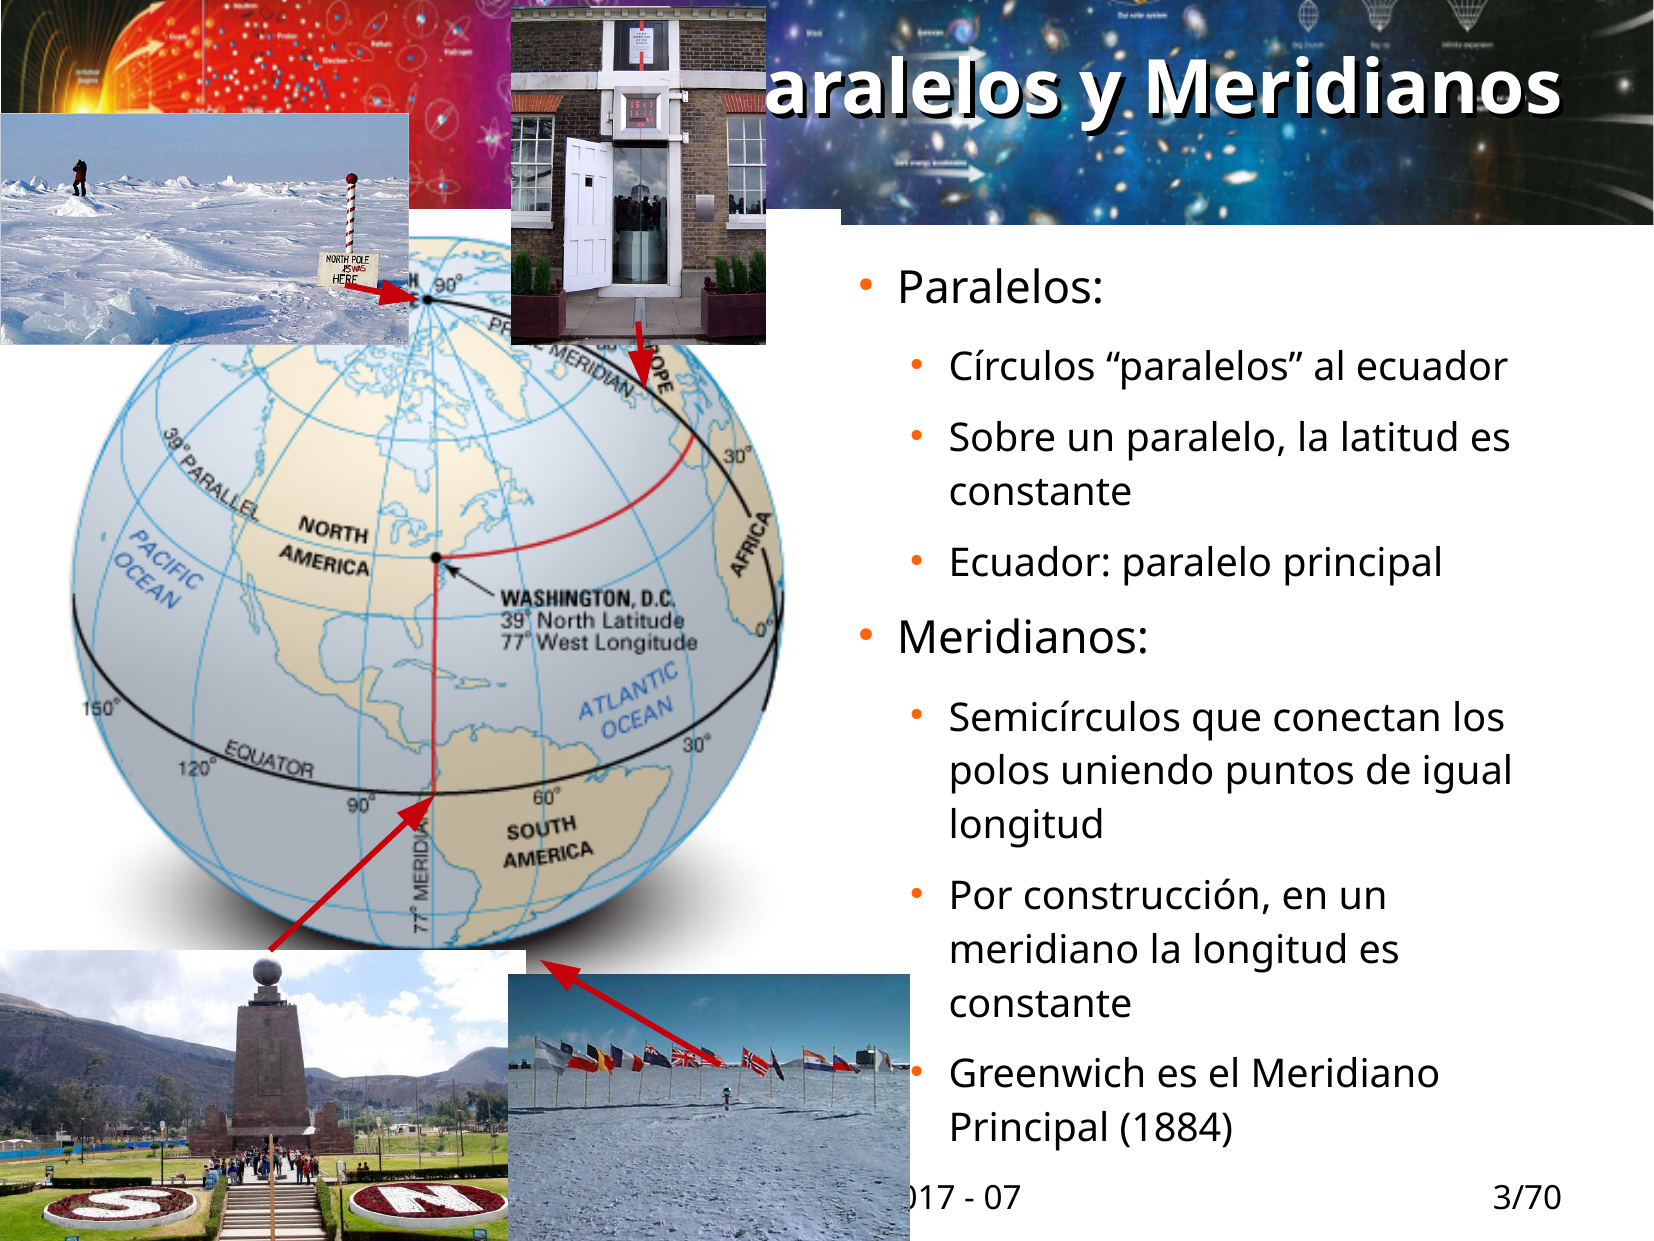

# Paralelos y Meridianos
Paralelos:
Círculos “paralelos” al ecuador
Sobre un paralelo, la latitud es constante
Ecuador: paralelo principal
Meridianos:
Semicírculos que conectan los polos uniendo puntos de igual longitud
Por construcción, en un meridiano la longitud es constante
Greenwich es el Meridiano Principal (1884)
Sep 26, 2017
H. Asorey - IPAC 2017 - 07
3